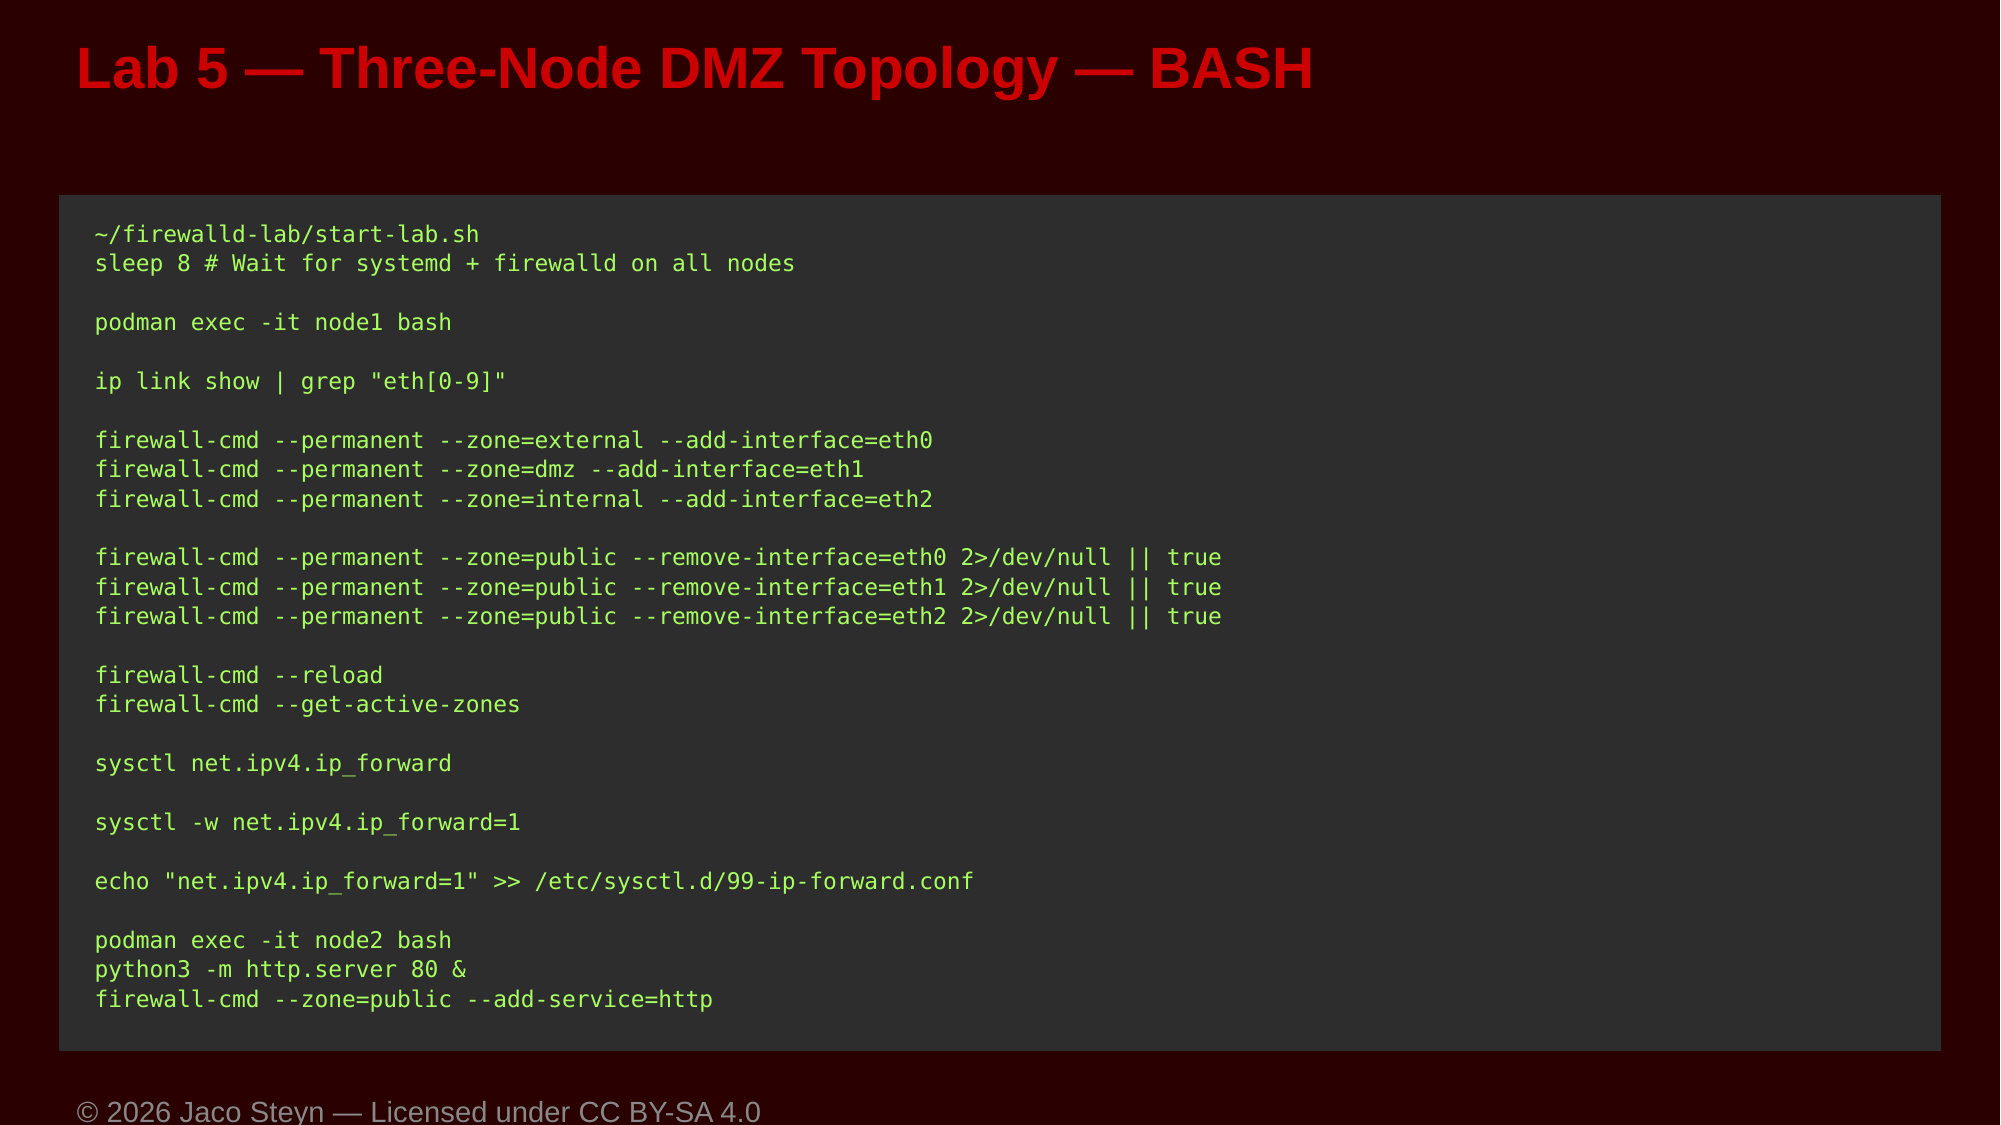

Lab 5 — Three-Node DMZ Topology — BASH
~/firewalld-lab/start-lab.sh
sleep 8 # Wait for systemd + firewalld on all nodes
podman exec -it node1 bash
ip link show | grep "eth[0-9]"
firewall-cmd --permanent --zone=external --add-interface=eth0
firewall-cmd --permanent --zone=dmz --add-interface=eth1
firewall-cmd --permanent --zone=internal --add-interface=eth2
firewall-cmd --permanent --zone=public --remove-interface=eth0 2>/dev/null || true
firewall-cmd --permanent --zone=public --remove-interface=eth1 2>/dev/null || true
firewall-cmd --permanent --zone=public --remove-interface=eth2 2>/dev/null || true
firewall-cmd --reload
firewall-cmd --get-active-zones
sysctl net.ipv4.ip_forward
sysctl -w net.ipv4.ip_forward=1
echo "net.ipv4.ip_forward=1" >> /etc/sysctl.d/99-ip-forward.conf
podman exec -it node2 bash
python3 -m http.server 80 &
firewall-cmd --zone=public --add-service=http
© 2026 Jaco Steyn — Licensed under CC BY-SA 4.0